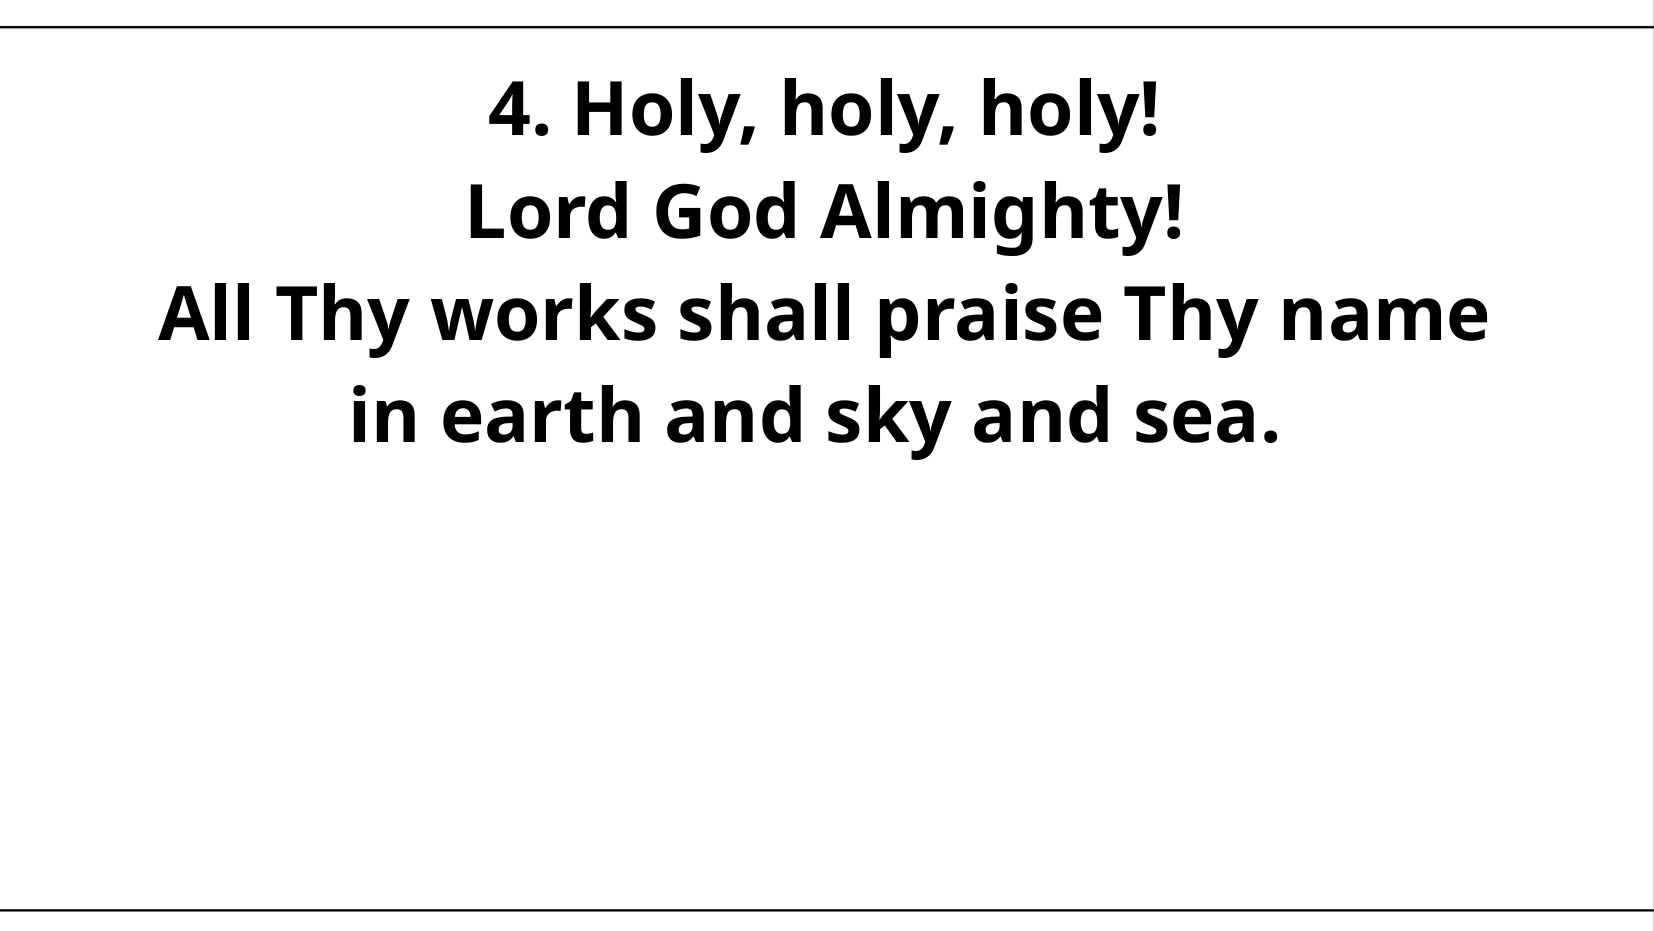

4. Holy, holy, holy!
Lord God Almighty!
All Thy works shall praise Thy name
in earth and sky and sea.